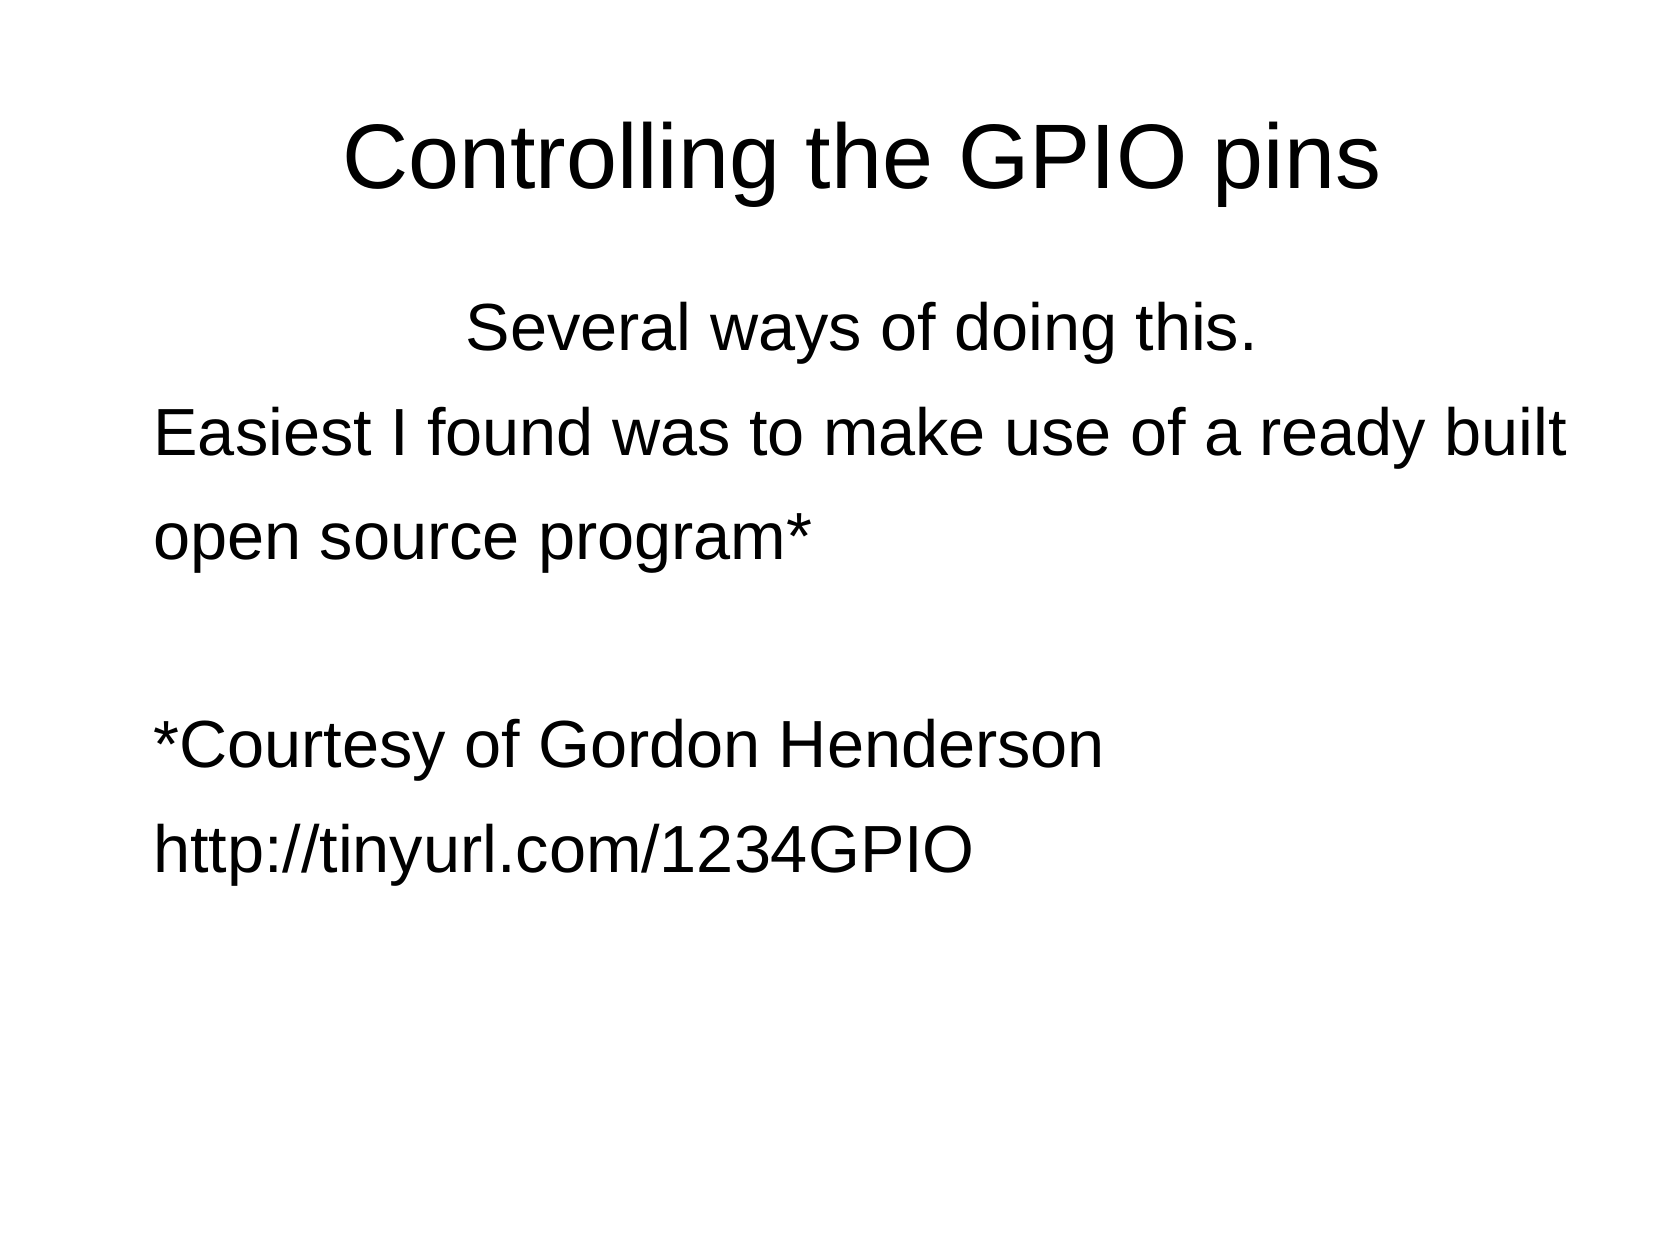

# Controlling the GPIO pins
Several ways of doing this.
Easiest I found was to make use of a ready built
open source program*
*Courtesy of Gordon Henderson
http://tinyurl.com/1234GPIO